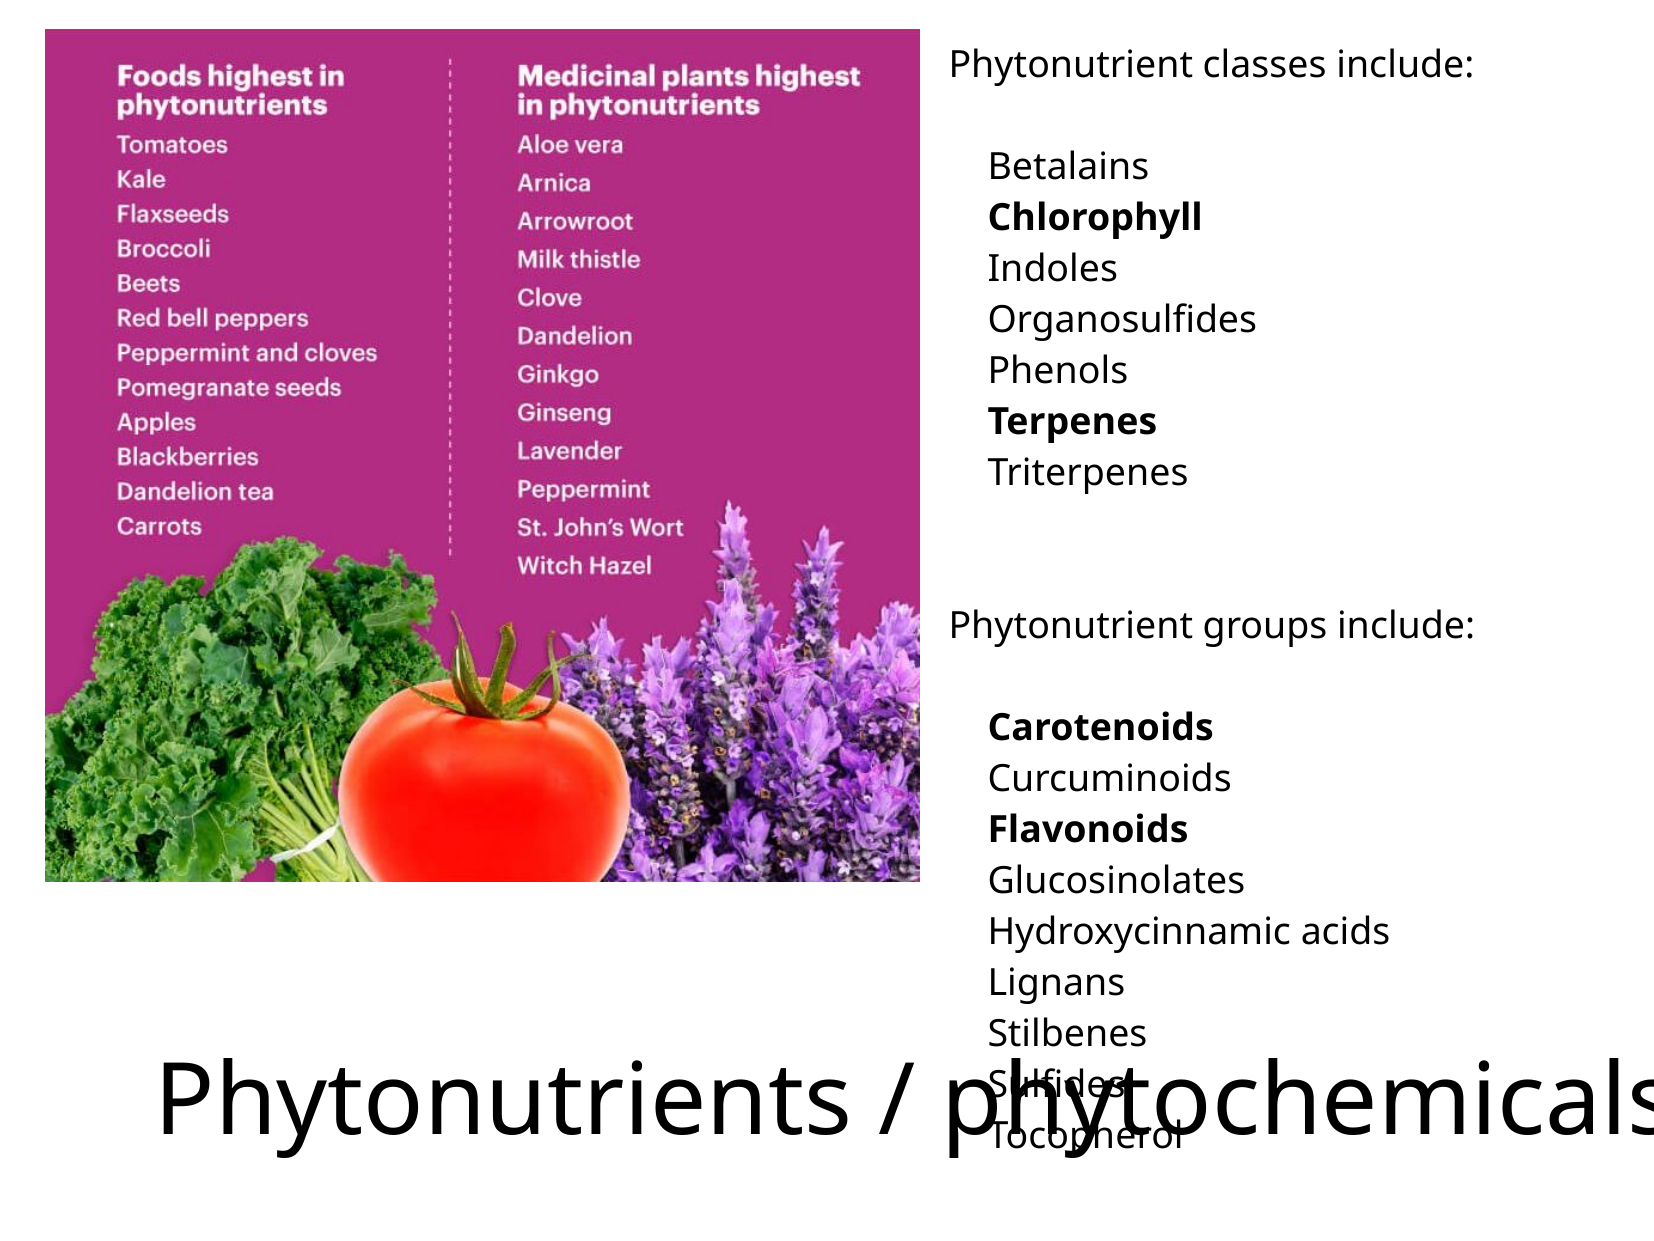

Phytonutrient classes include:
 Betalains
 Chlorophyll
 Indoles
 Organosulfides
 Phenols
 Terpenes
 Triterpenes
Phytonutrient groups include:
 Carotenoids
 Curcuminoids
 Flavonoids
 Glucosinolates
 Hydroxycinnamic acids
 Lignans
 Stilbenes
 Sulfides
 Tocopherol
Phytonutrients / phytochemicals